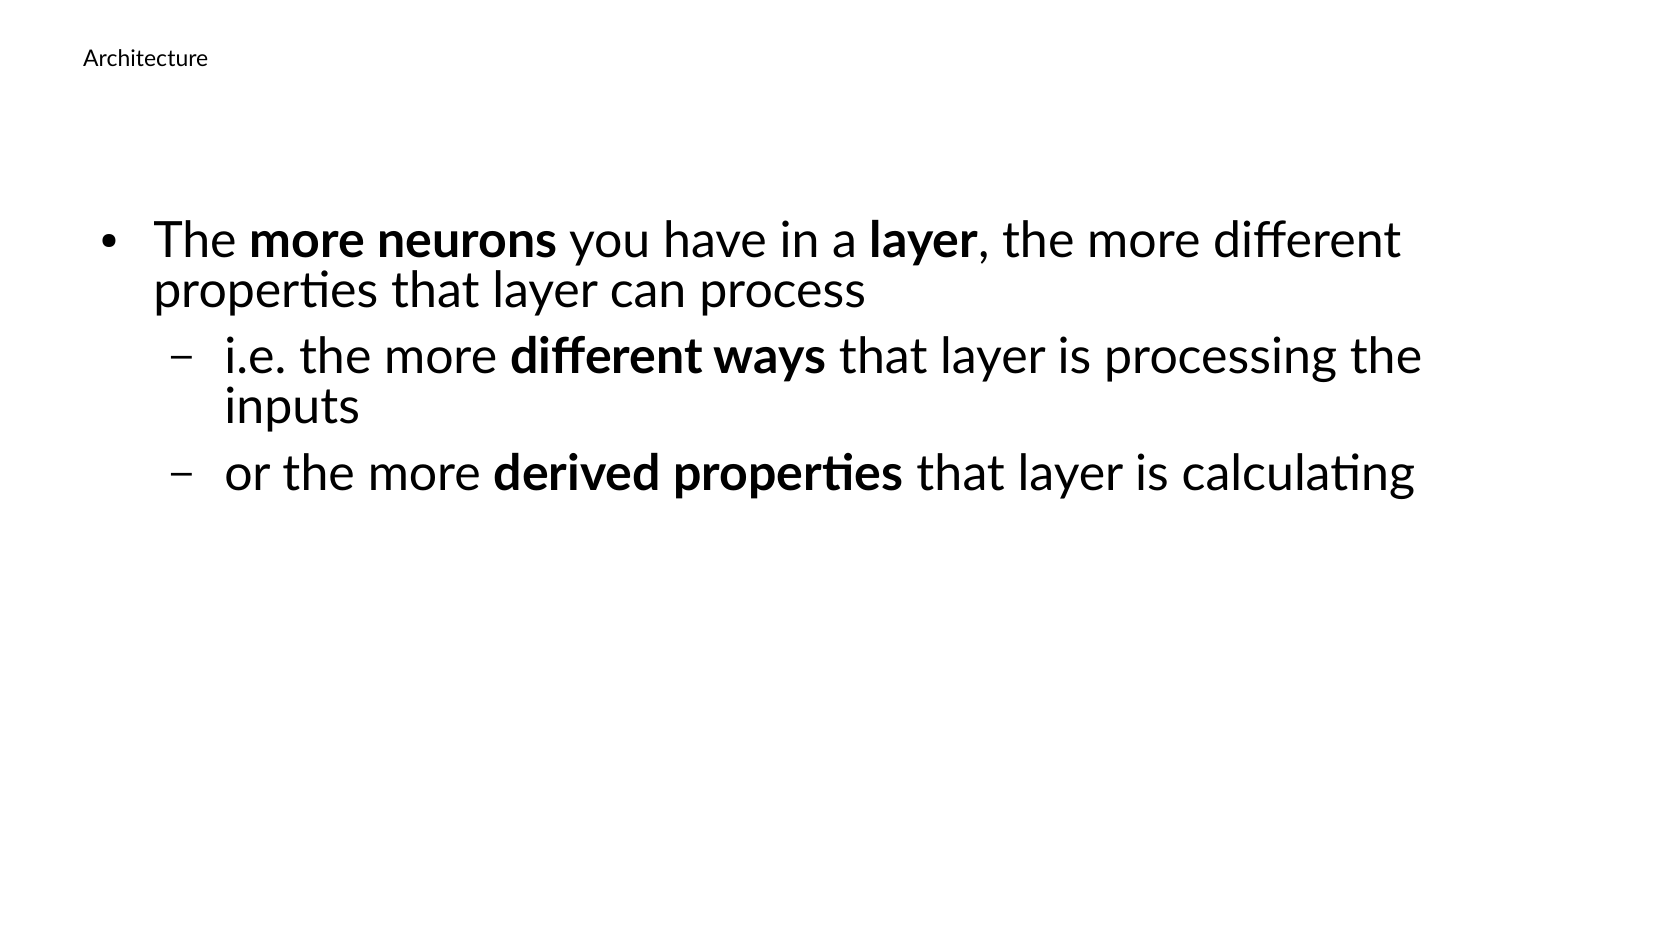

# Architecture
The more neurons you have in a layer, the more different properties that layer can process
i.e. the more different ways that layer is processing the inputs
or the more derived properties that layer is calculating